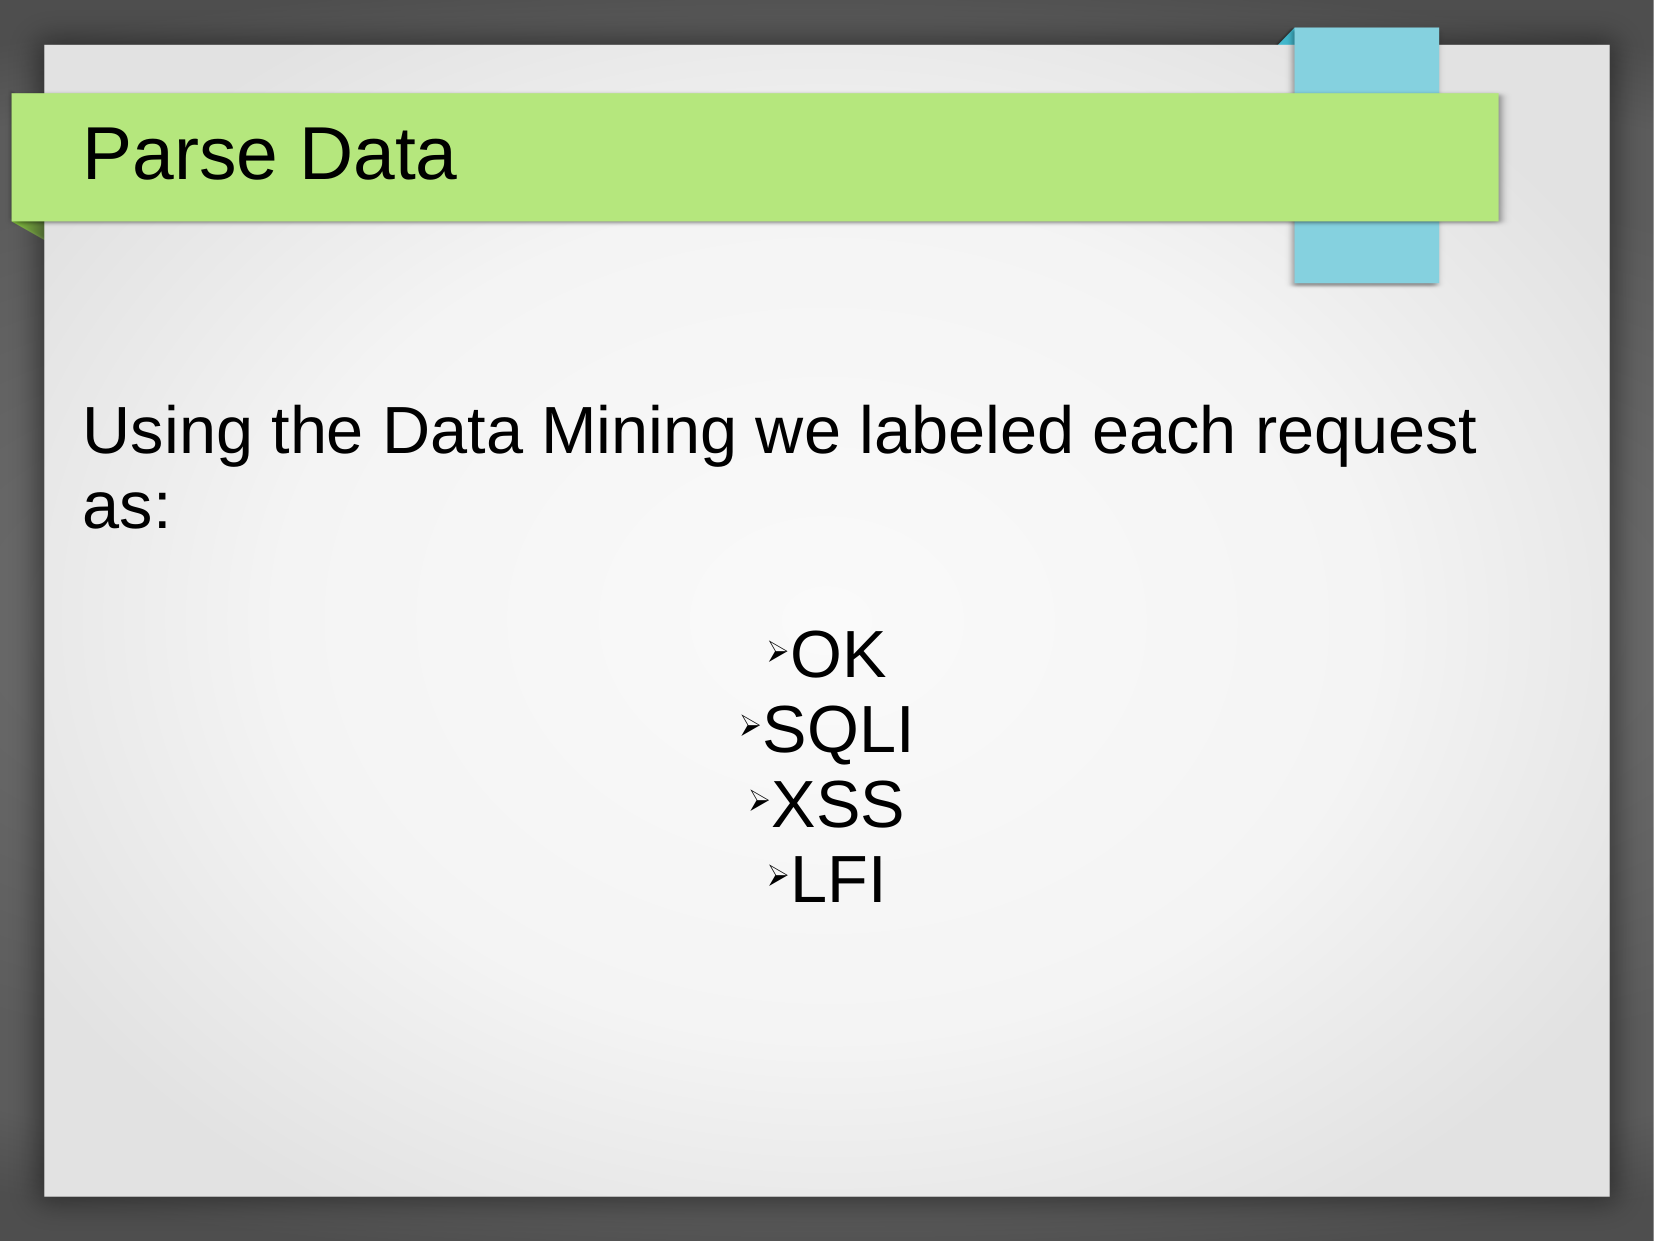

# Parse Data
Using the Data Mining we labeled each request as:
OK
SQLI
XSS
LFI